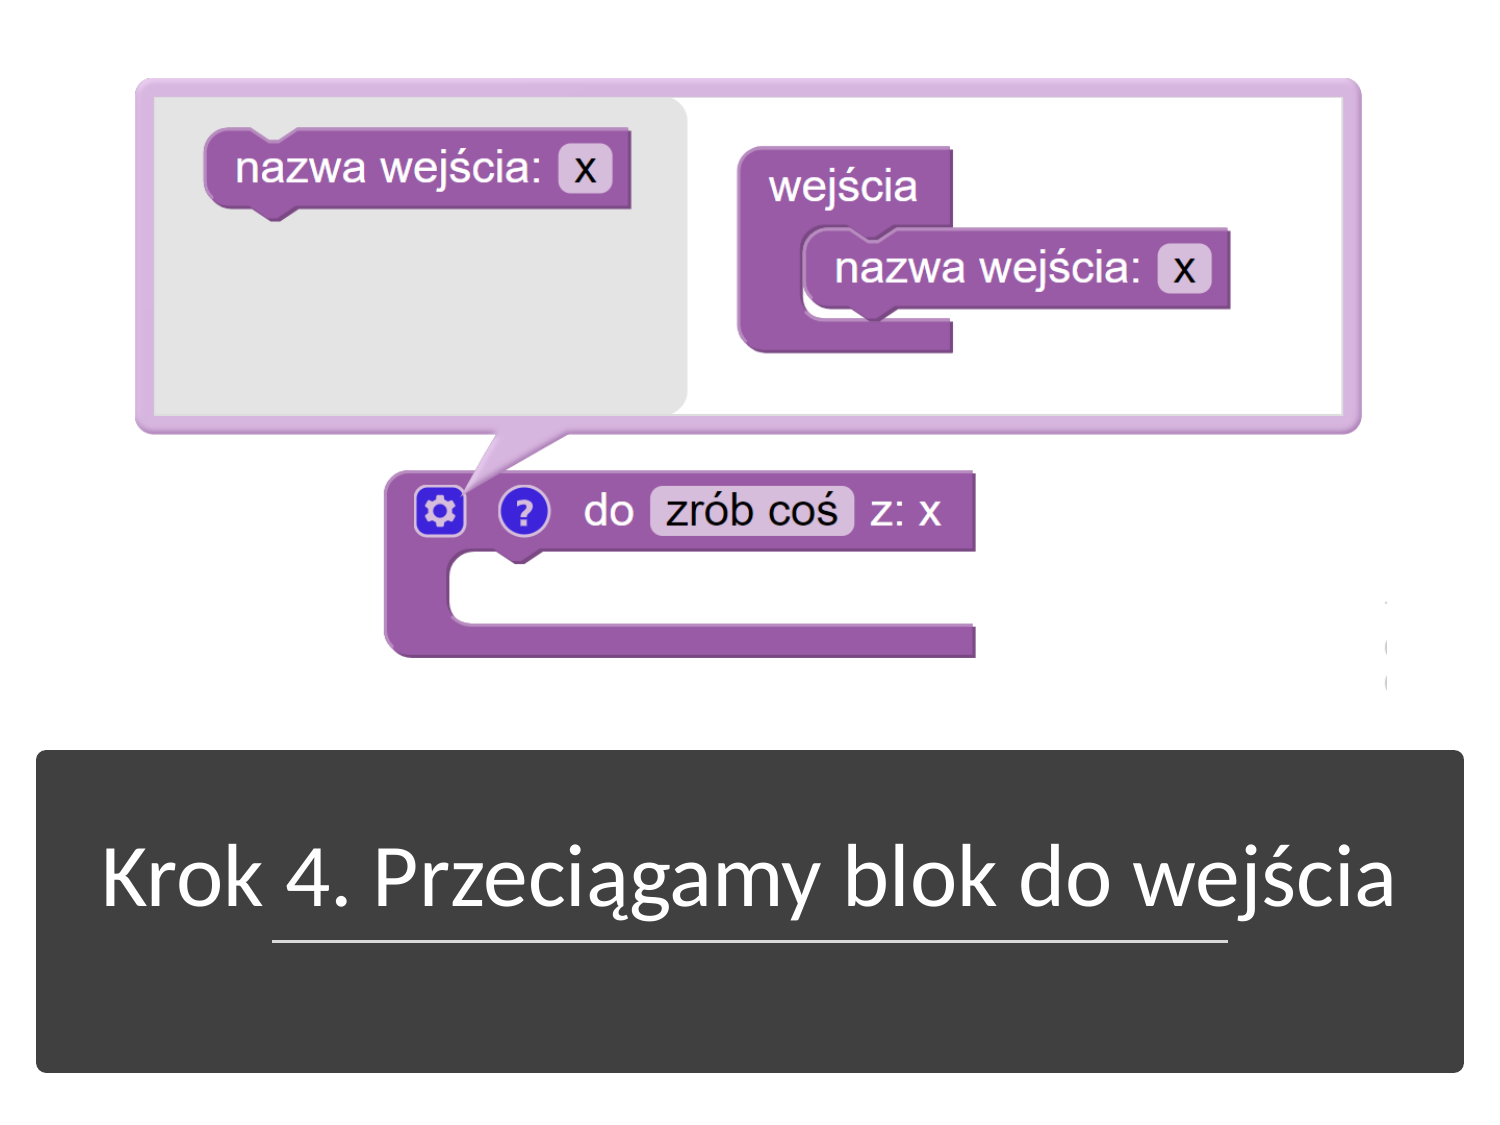

# Krok 4. Przeciągamy blok do wejścia